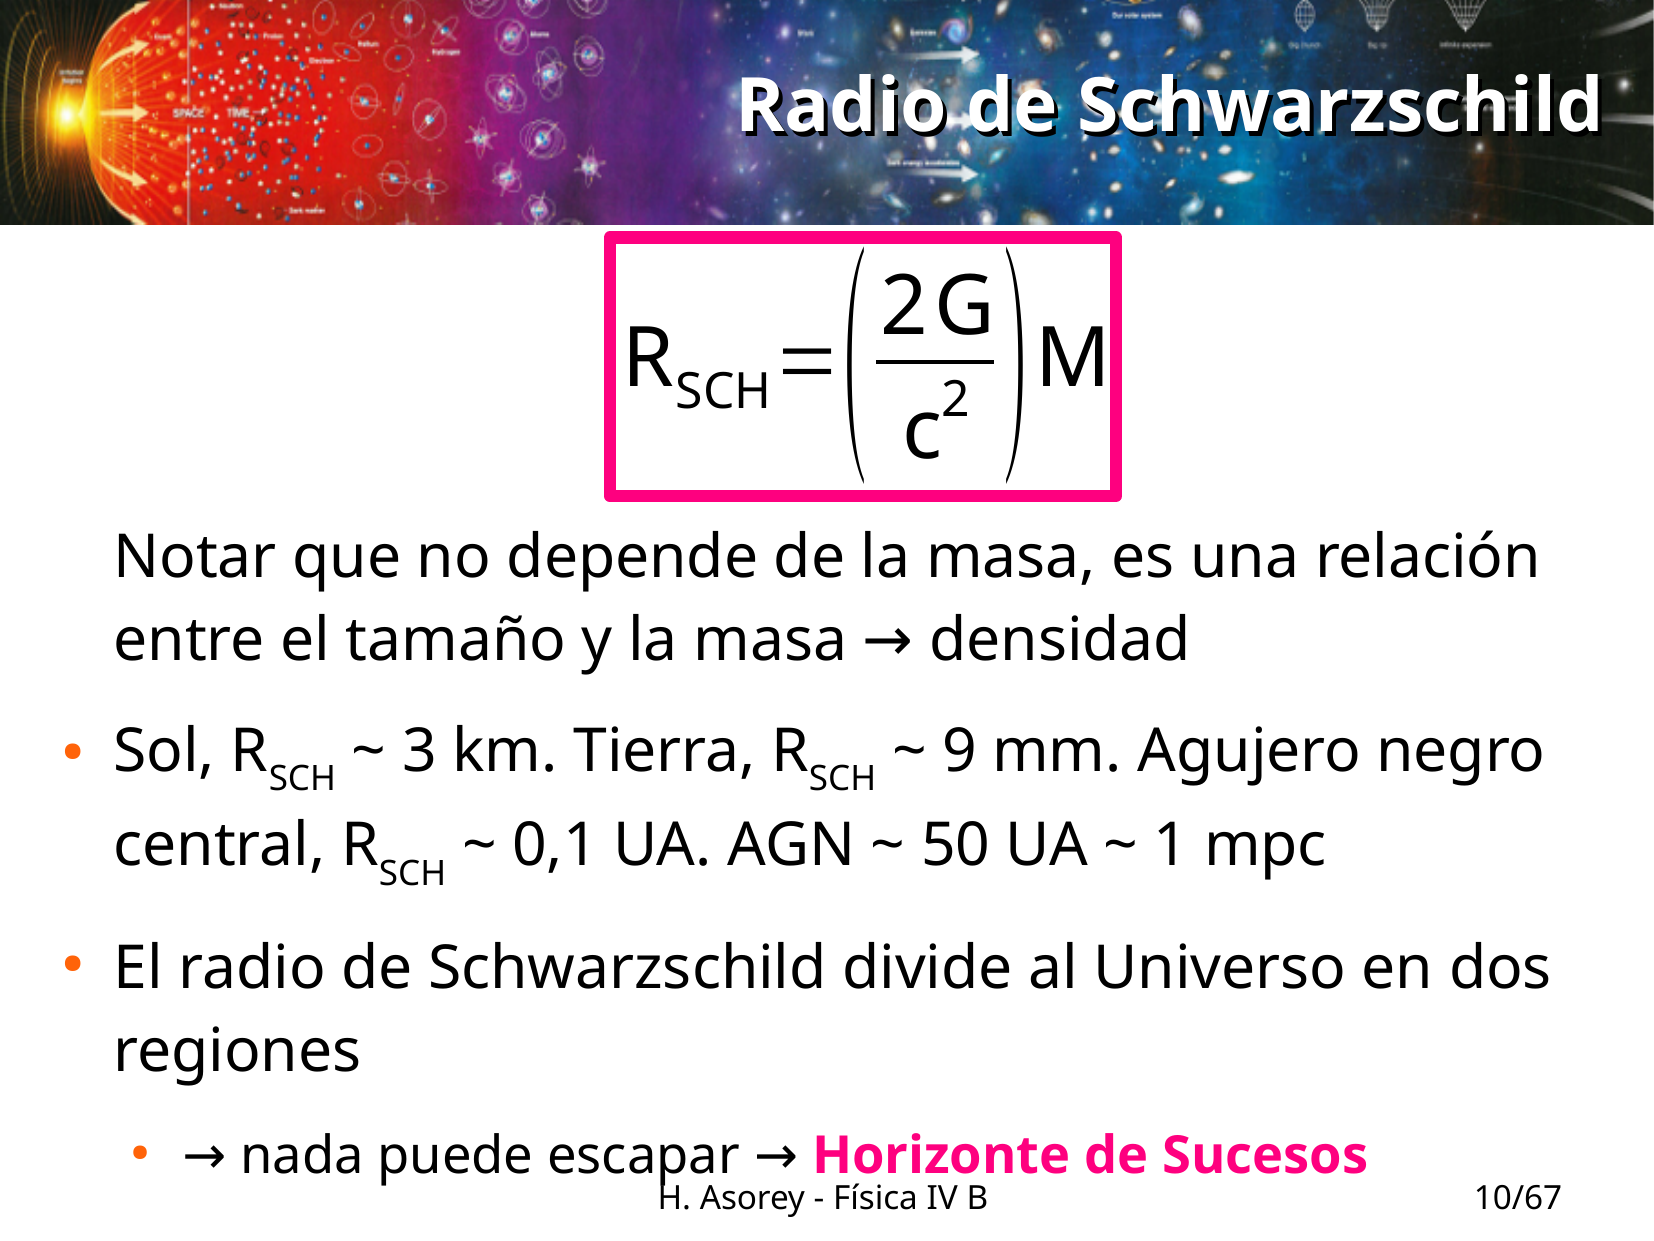

# Radio de Schwarzschild
Notar que no depende de la masa, es una relación entre el tamaño y la masa → densidad
Sol, RSCH ~ 3 km. Tierra, RSCH ~ 9 mm. Agujero negro central, RSCH ~ 0,1 UA. AGN ~ 50 UA ~ 1 mpc
El radio de Schwarzschild divide al Universo en dos regiones
→ nada puede escapar → Horizonte de Sucesos
H. Asorey - Física IV B
10